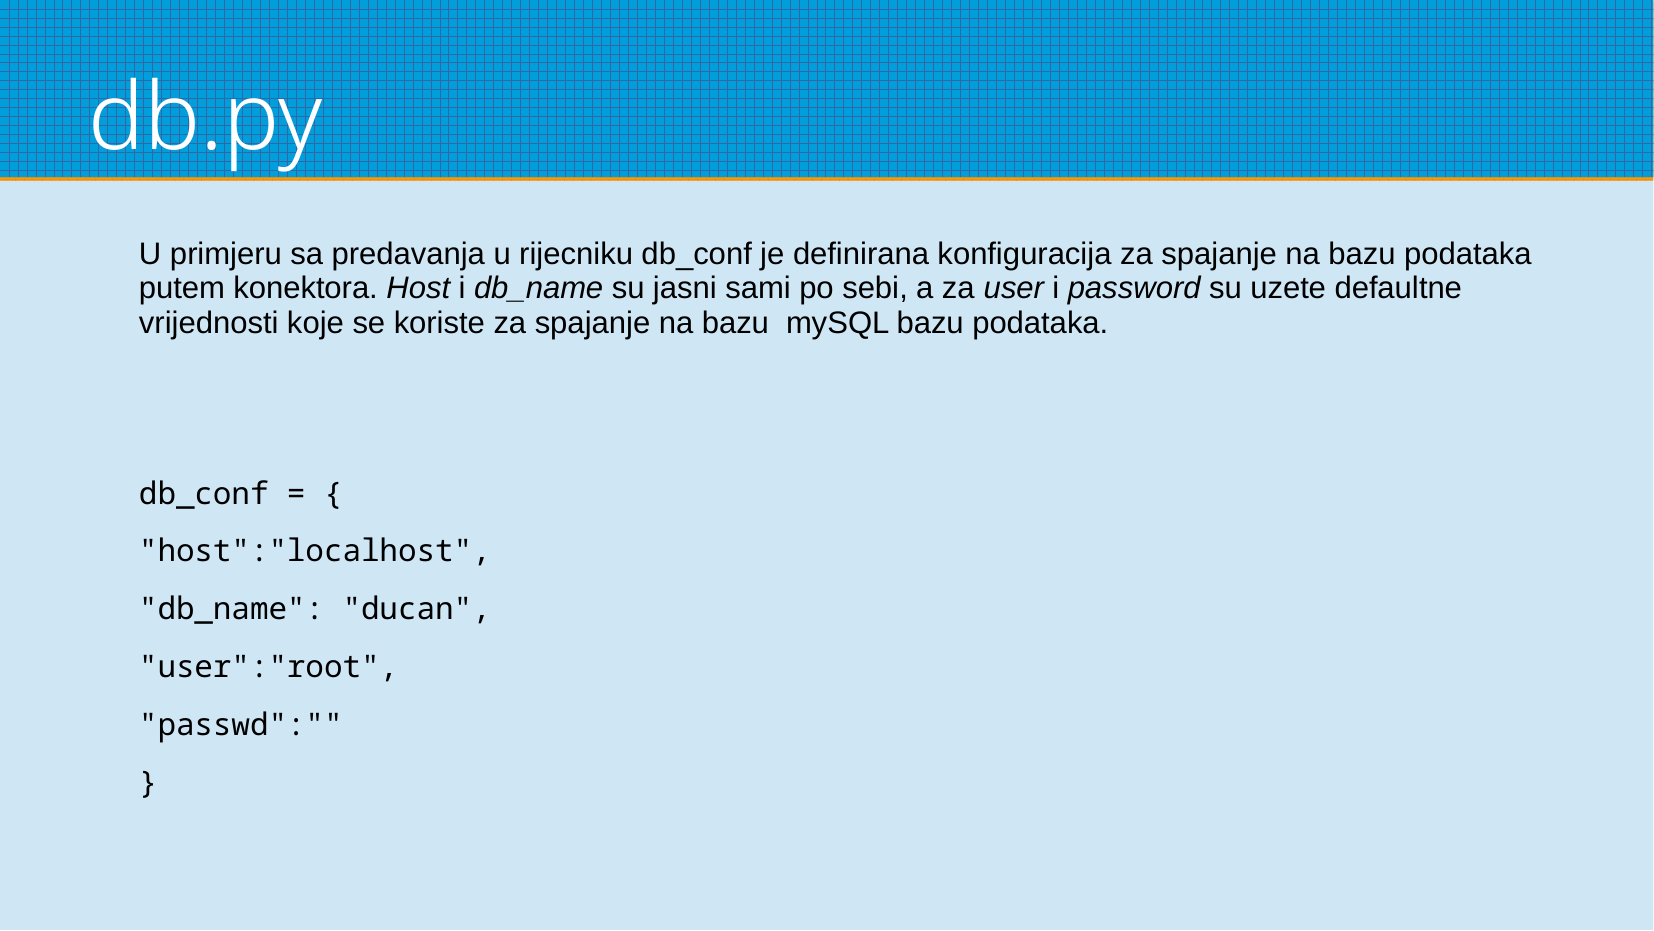

# db.py
U primjeru sa predavanja u rijecniku db_conf je definirana konfiguracija za spajanje na bazu podataka putem konektora. Host i db_name su jasni sami po sebi, a za user i password su uzete defaultne vrijednosti koje se koriste za spajanje na bazu mySQL bazu podataka.
db_conf = {
"host":"localhost",
"db_name": "ducan",
"user":"root",
"passwd":""
}